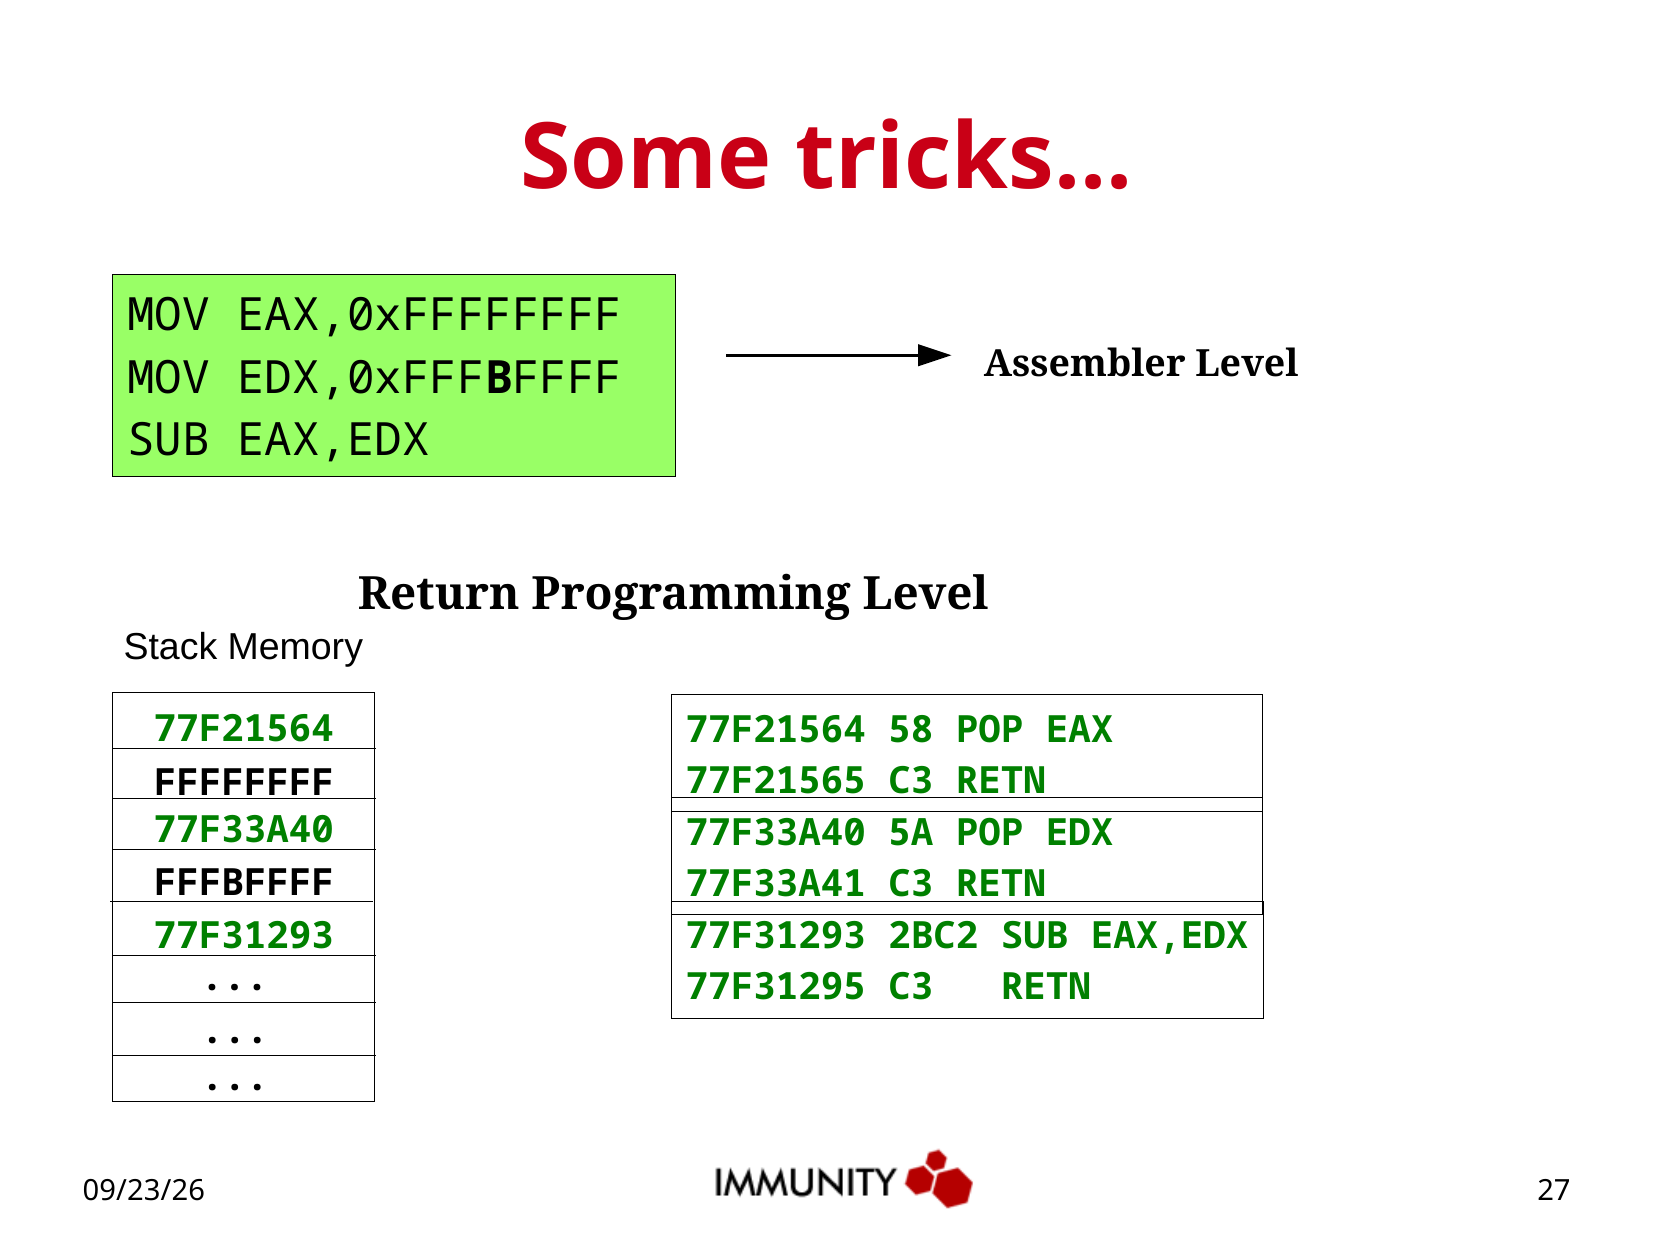

# Some tricks...
MOV EAX,0xFFFFFFFF
MOV EDX,0xFFFBFFFF
SUB EAX,EDX
Assembler Level
Return Programming Level
Stack Memory
77F21564
77F21564 58 POP EAX
77F21565 C3 RETN
FFFFFFFF
77F33A40
77F33A40 5A POP EDX
77F33A41 C3 RETN
FFFBFFFF
77F31293
77F31293 2BC2 SUB EAX,EDX
77F31295 C3 RETN
...
...
...
27